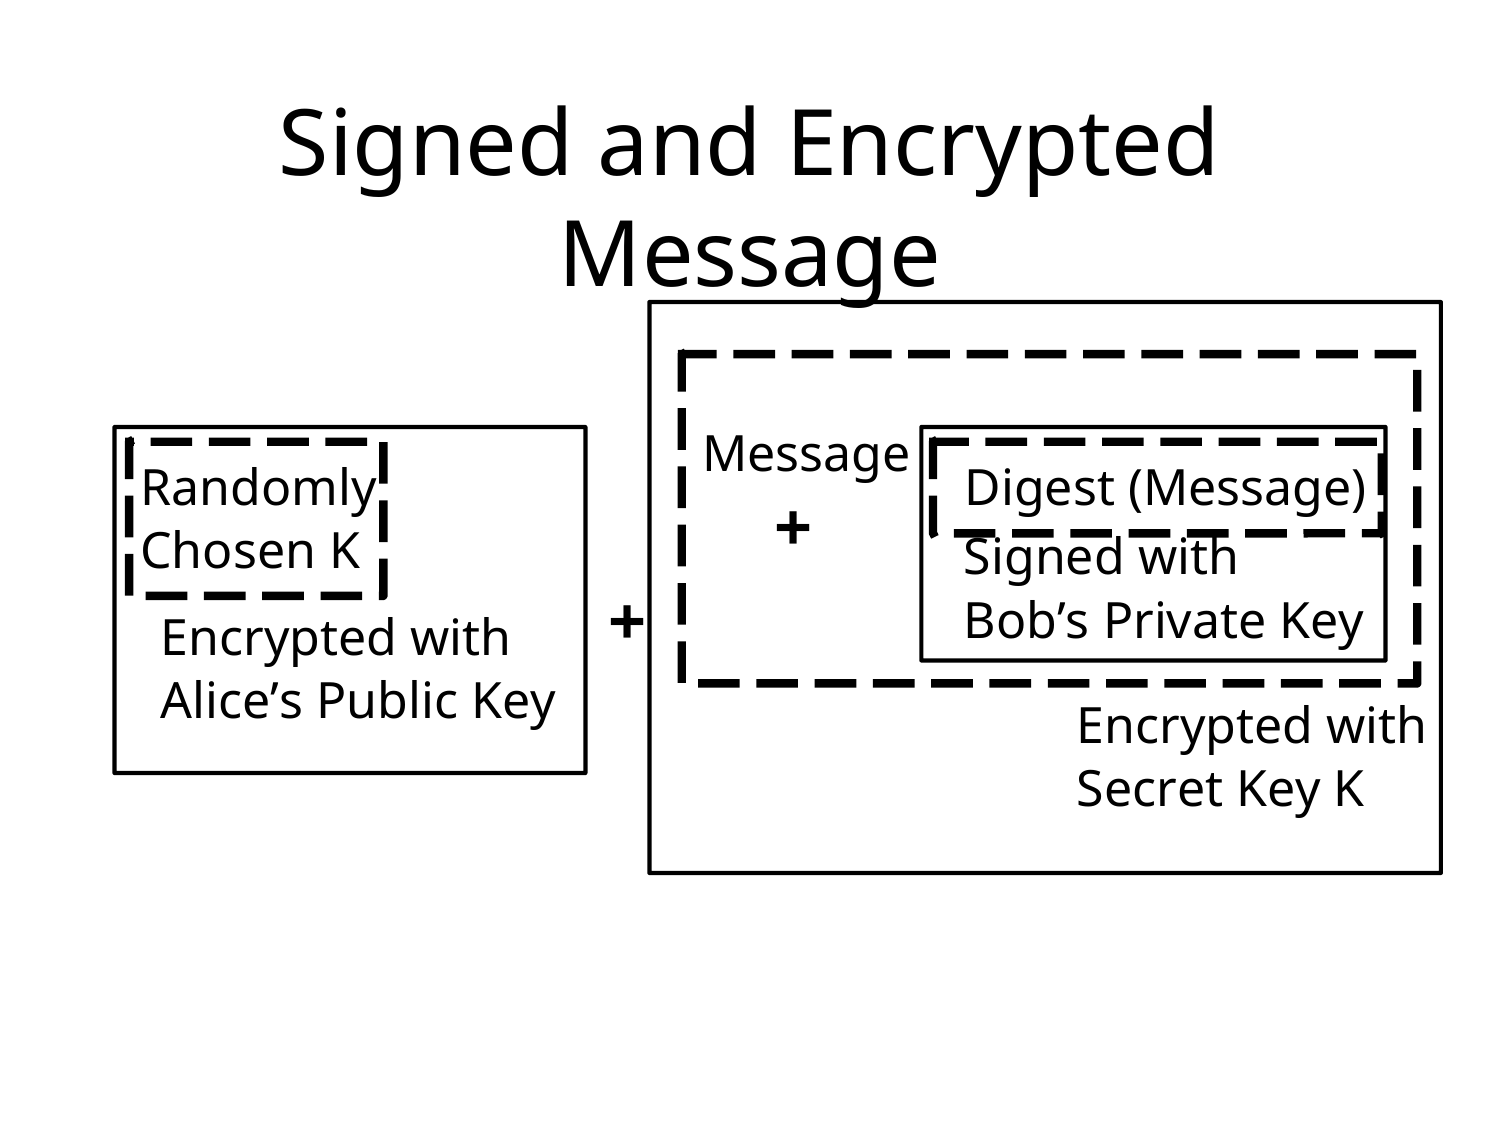

# Signed and Encrypted Message
Message
Randomly
Chosen K
Digest (Message)
+
Signed with
Bob’s Private Key
+
Encrypted with
Alice’s Public Key
Encrypted with
Secret Key K